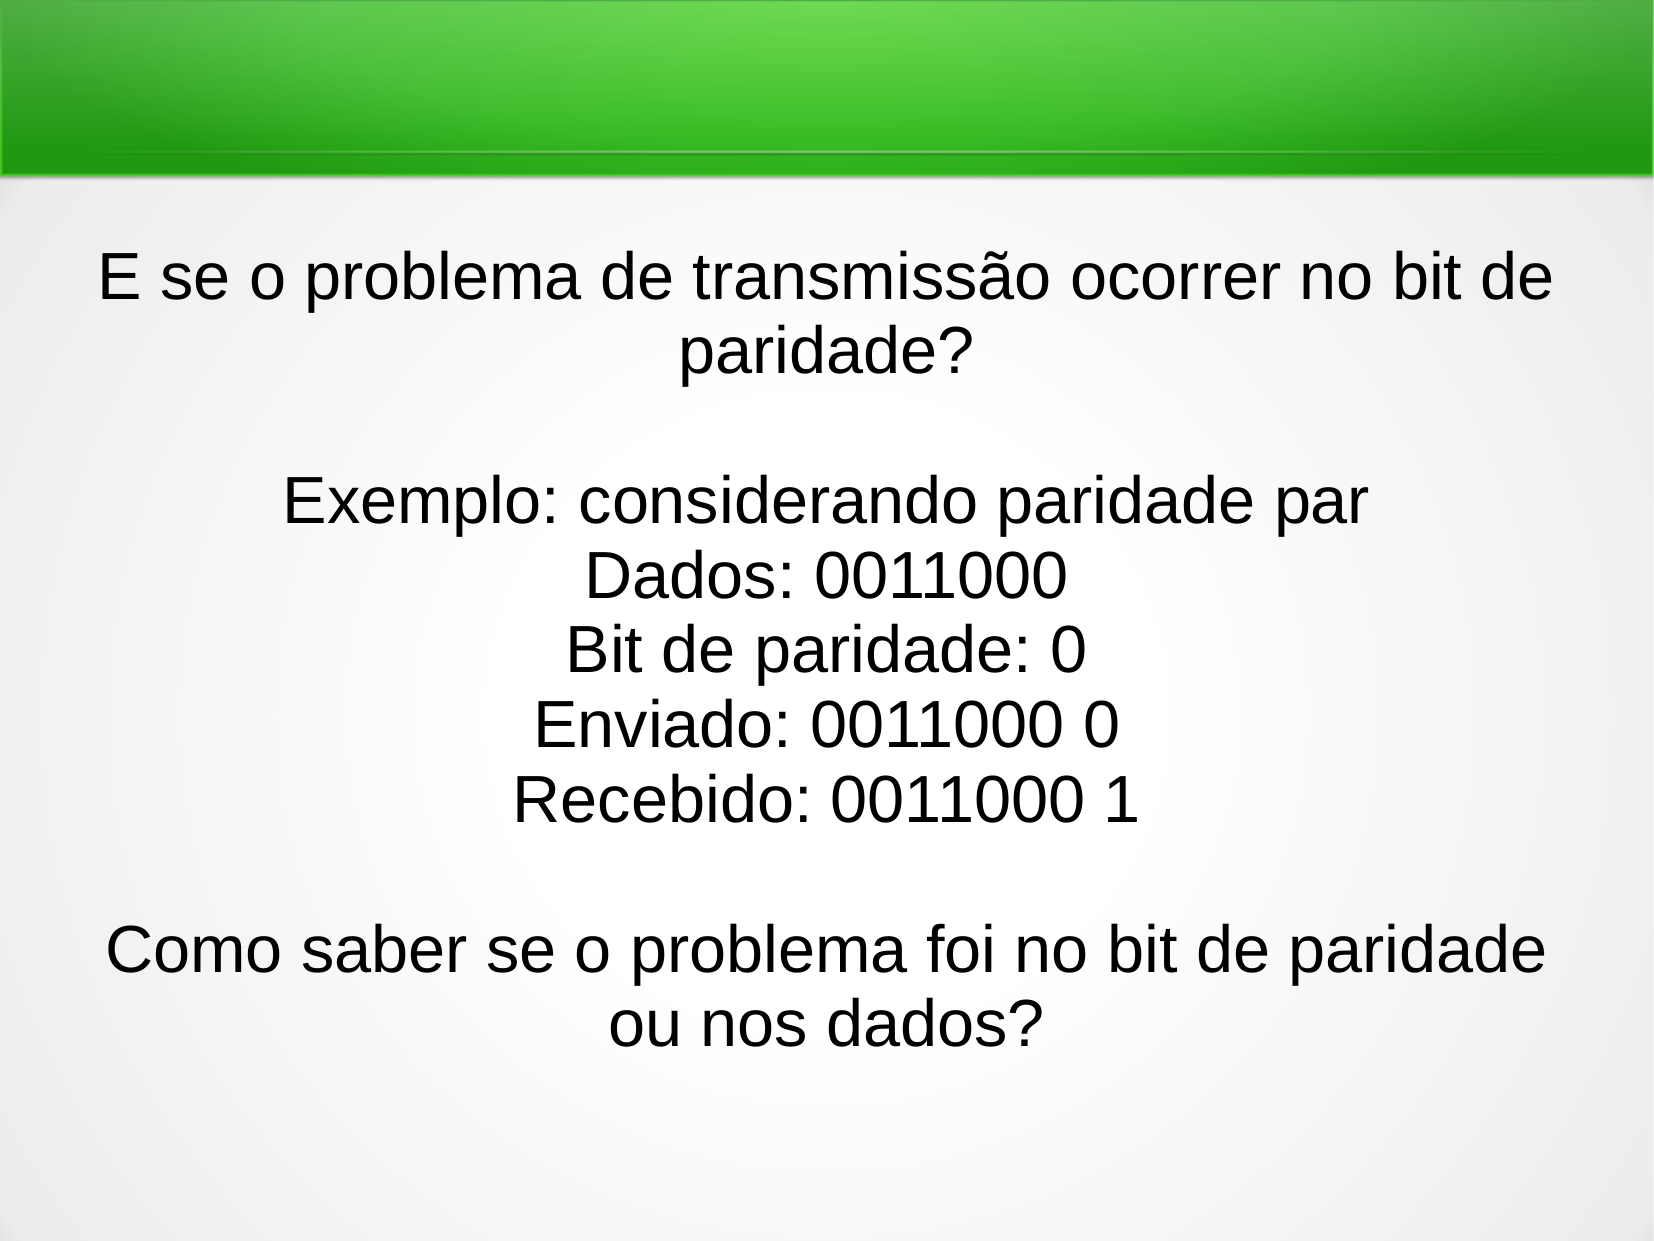

#
E se o problema de transmissão ocorrer no bit de paridade?
Exemplo: considerando paridade par
Dados: 0011000
Bit de paridade: 0
Enviado: 0011000 0
Recebido: 0011000 1
Como saber se o problema foi no bit de paridade ou nos dados?